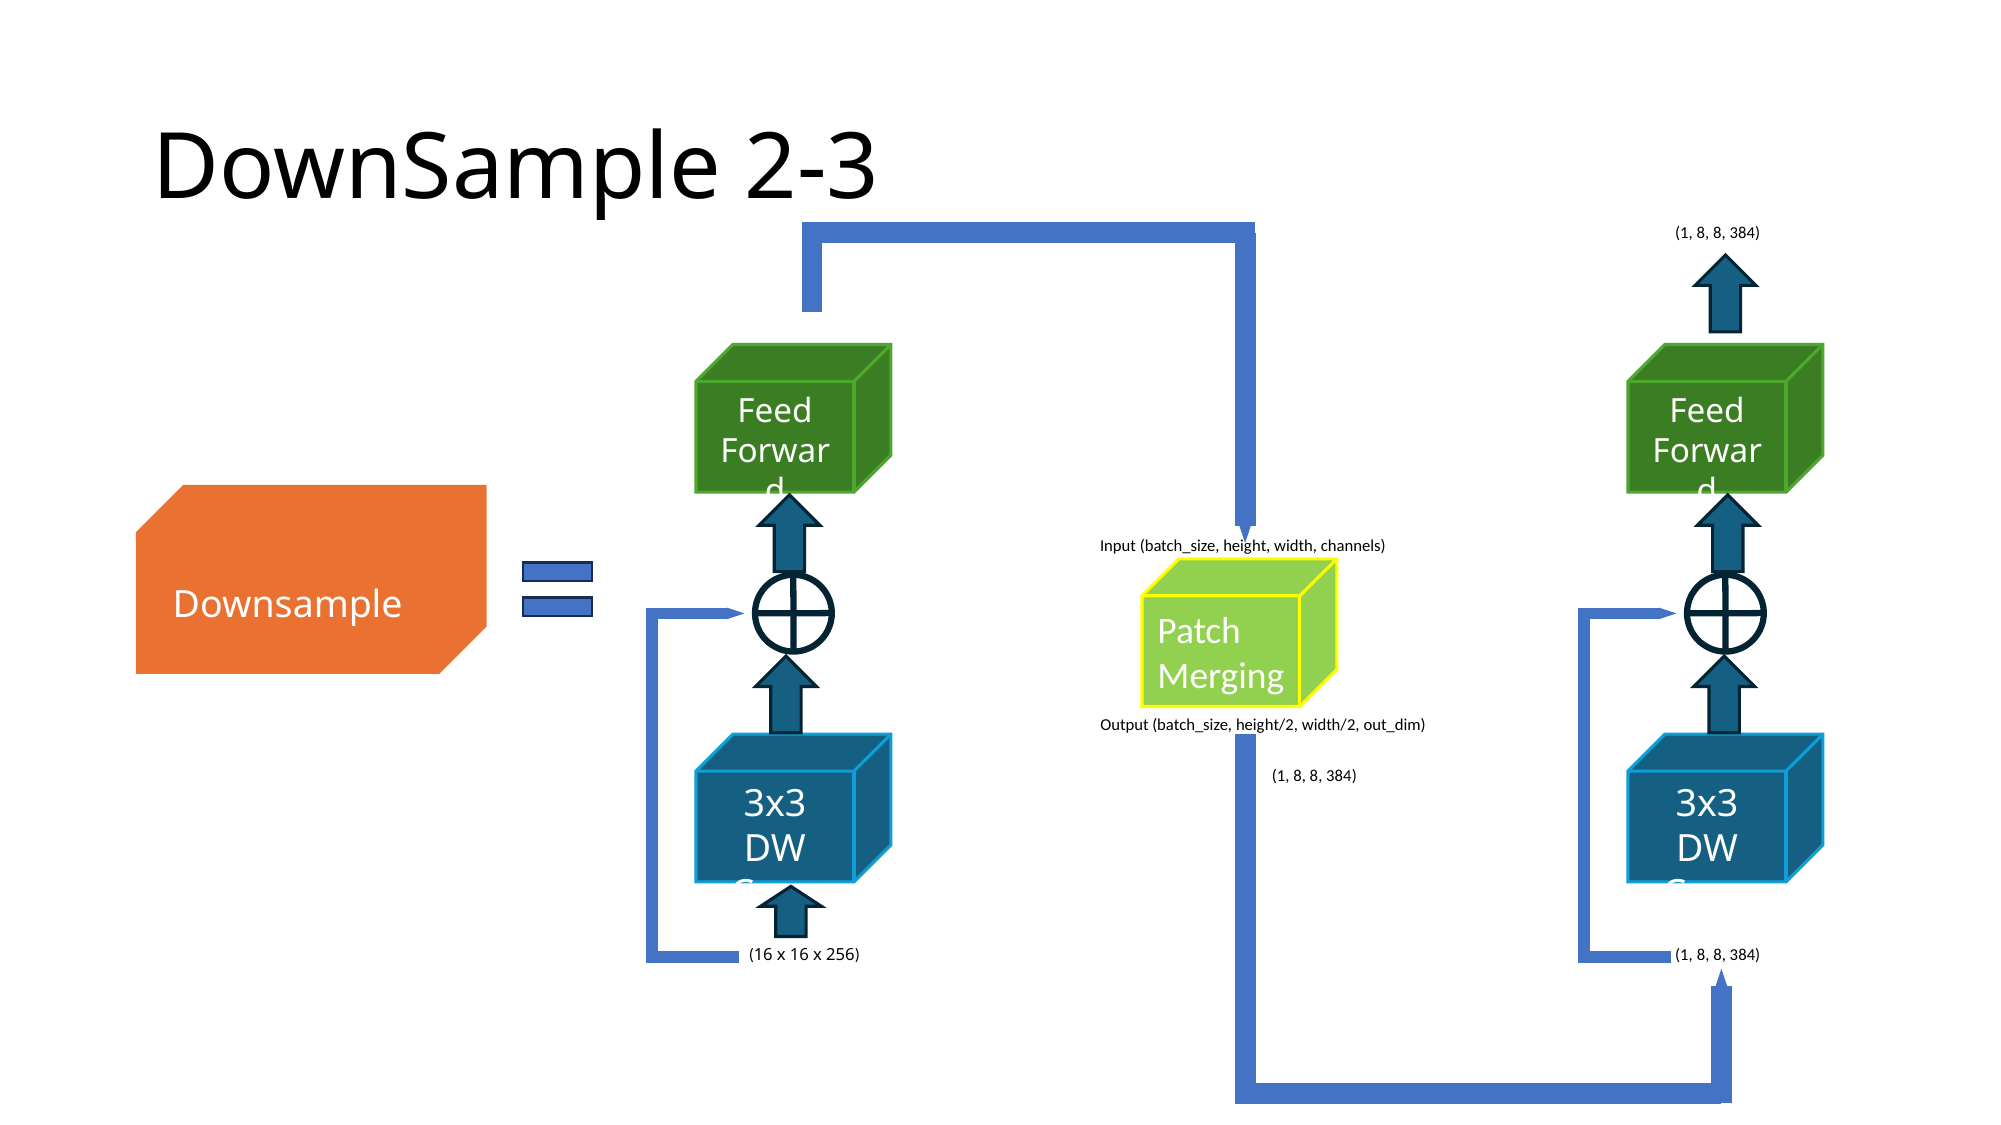

# DownSample 2-3
(1, 8, 8, 384)
Feed Forward Network
3x3 DW Conv
Feed Forward Network
3x3 DW Conv
Downsample
Input (batch_size, height, width, channels)
Patch Merging
Output (batch_size, height/2, width/2, out_dim)
(1, 8, 8, 384)
(16 x 16 x 256)
(1, 8, 8, 384)